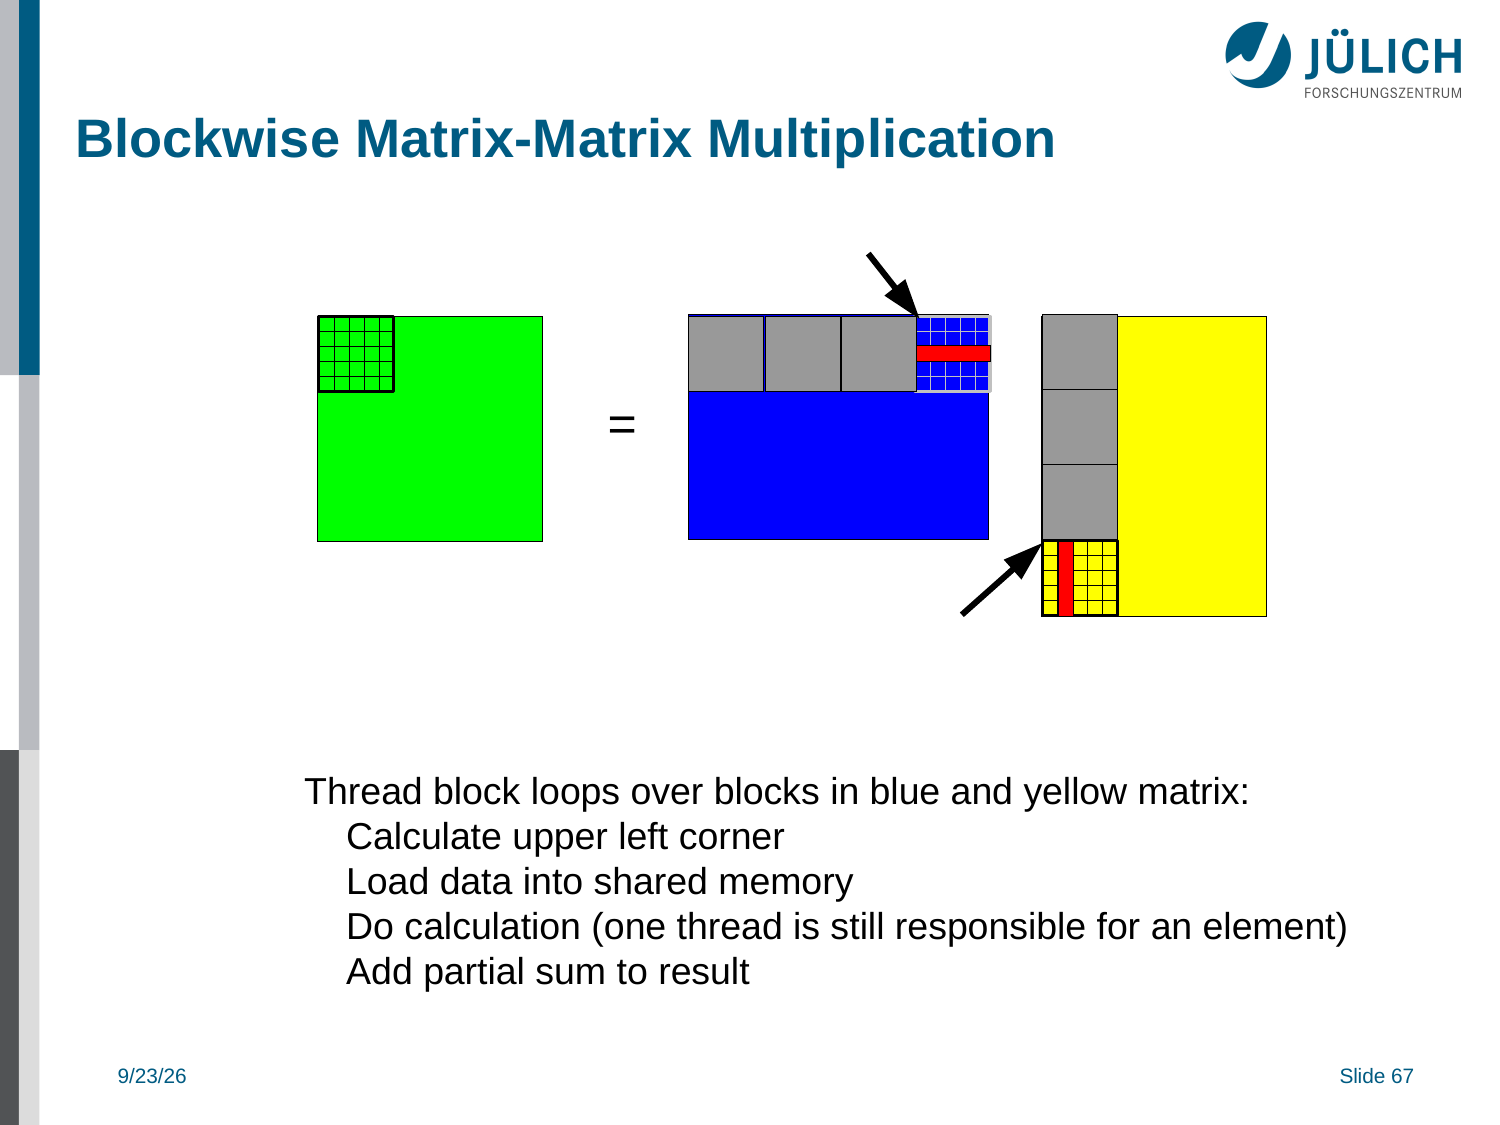

# Blockwise Matrix-Matrix Multiplication
=
Thread block loops over blocks in blue and yellow matrix:
 Calculate upper left corner
 Load data into shared memory
 Do calculation (one thread is still responsible for an element)
 Add partial sum to result